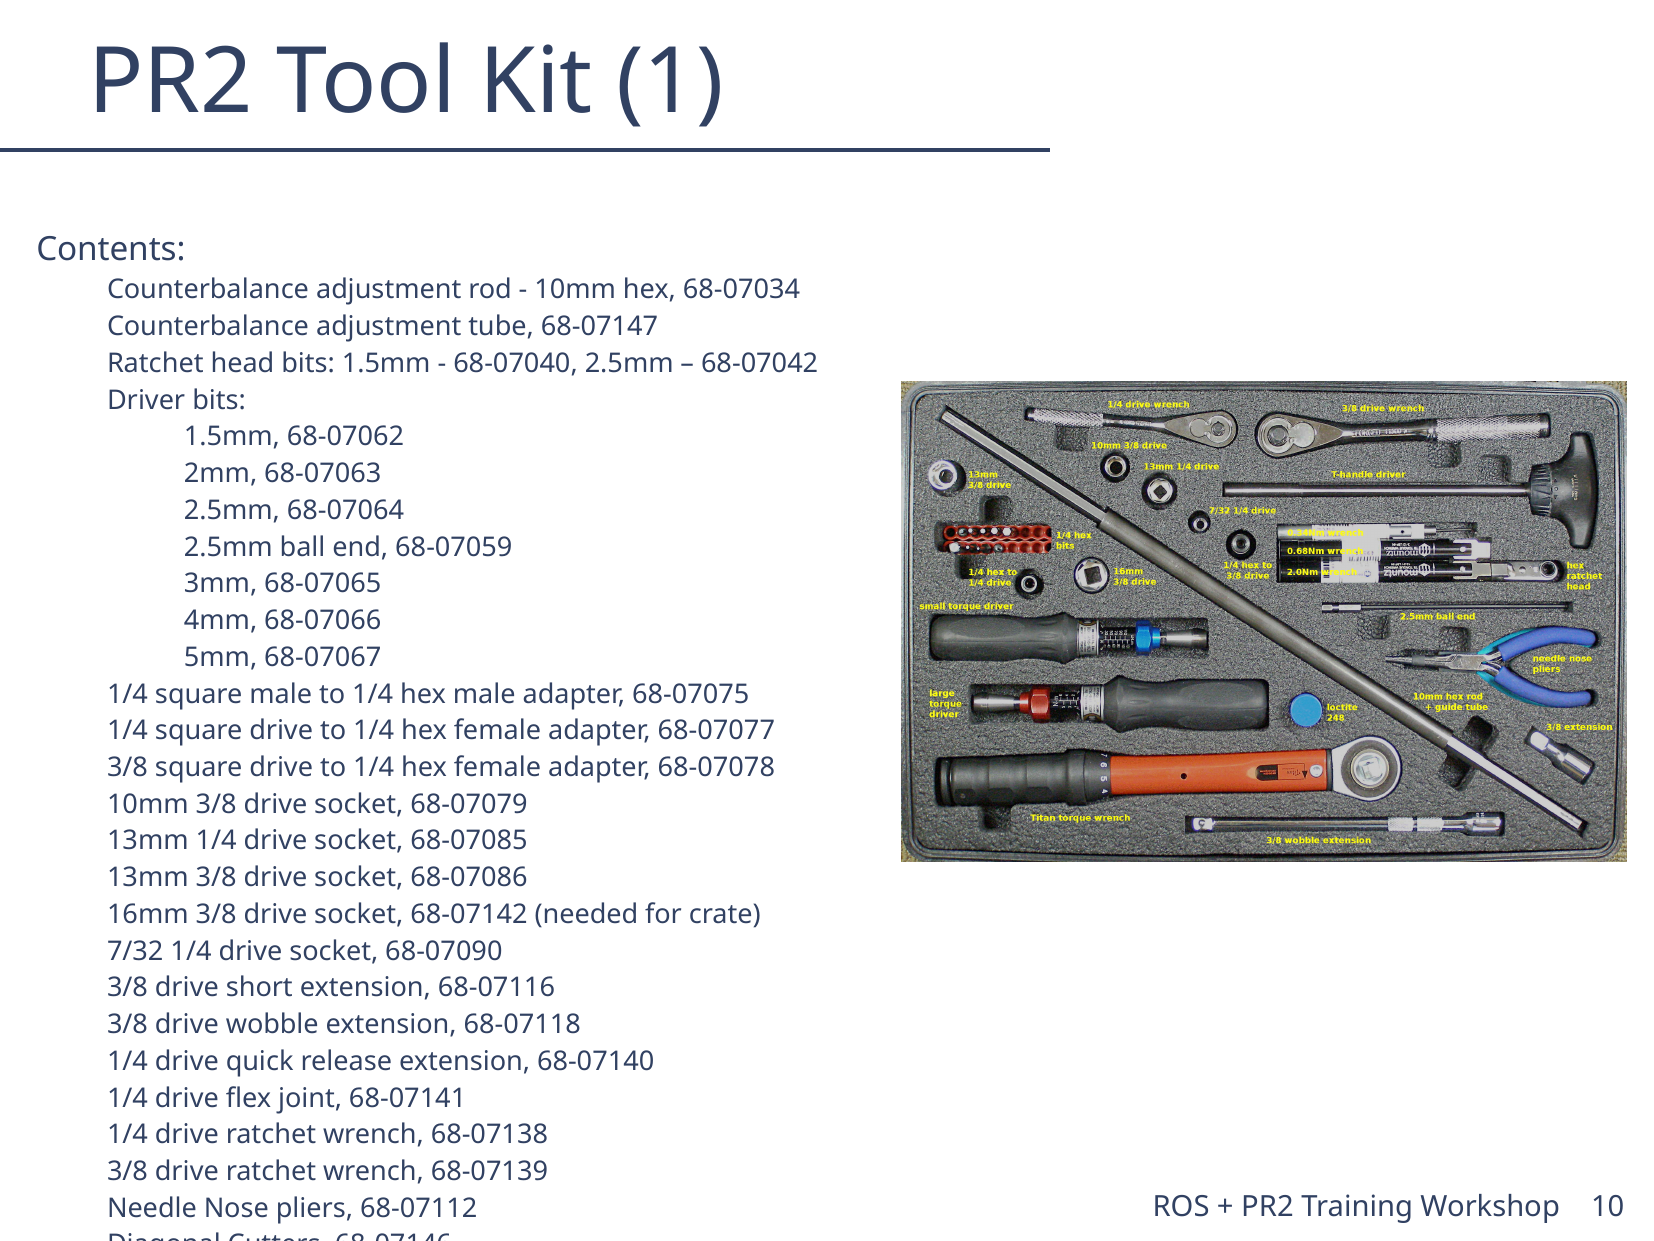

# PR2 Tool Kit (1)
Contents:
Counterbalance adjustment rod - 10mm hex, 68-07034
Counterbalance adjustment tube, 68-07147
Ratchet head bits: 1.5mm - 68-07040, 2.5mm – 68-07042
Driver bits:
1.5mm, 68-07062
2mm, 68-07063
2.5mm, 68-07064
2.5mm ball end, 68-07059
3mm, 68-07065
4mm, 68-07066
5mm, 68-07067
1/4 square male to 1/4 hex male adapter, 68-07075
1/4 square drive to 1/4 hex female adapter, 68-07077
3/8 square drive to 1/4 hex female adapter, 68-07078
10mm 3/8 drive socket, 68-07079
13mm 1/4 drive socket, 68-07085
13mm 3/8 drive socket, 68-07086
16mm 3/8 drive socket, 68-07142 (needed for crate)
7/32 1/4 drive socket, 68-07090
3/8 drive short extension, 68-07116
3/8 drive wobble extension, 68-07118
1/4 drive quick release extension, 68-07140
1/4 drive flex joint, 68-07141
1/4 drive ratchet wrench, 68-07138
3/8 drive ratchet wrench, 68-07139
Needle Nose pliers, 68-07112
Diagonal Cutters, 68-07146
Zip-ties, 68-07150
- See support.willowgarage.com to order replacement parts.